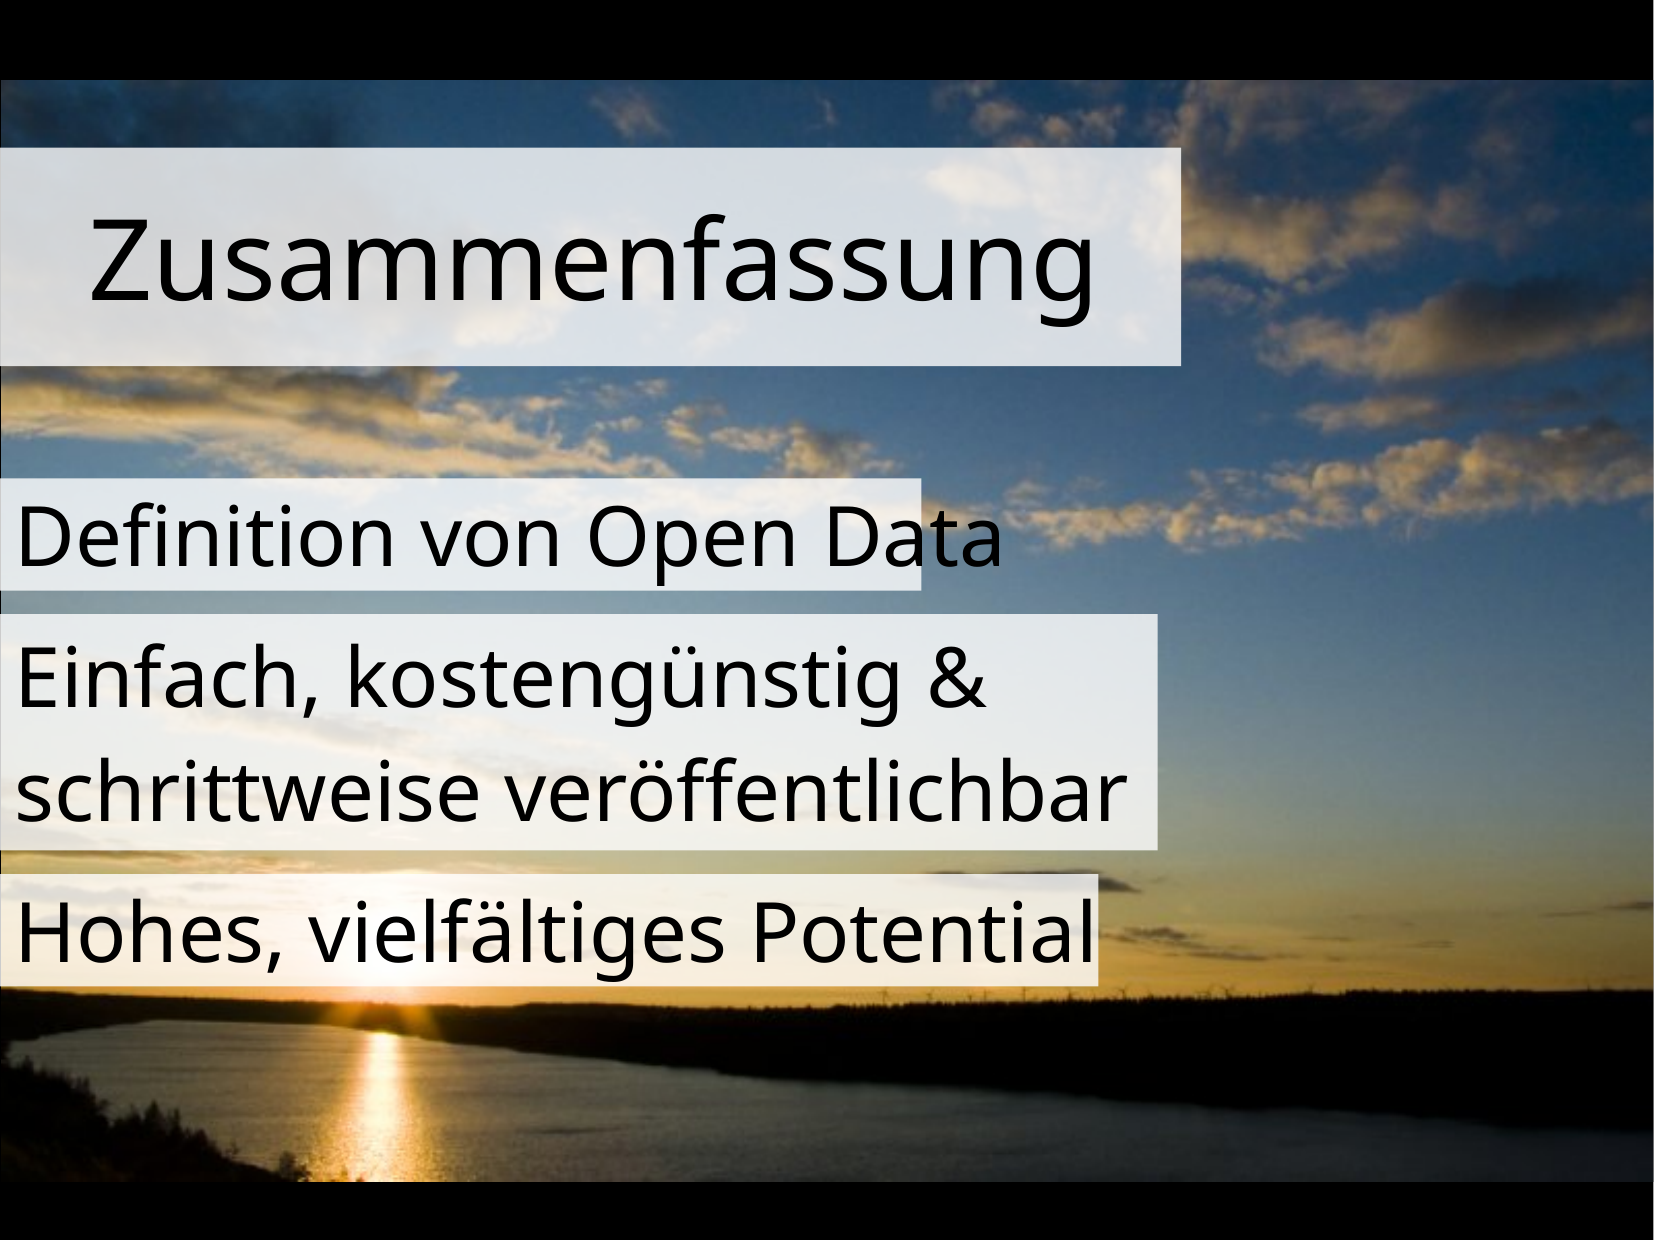

Zusammenfassung
Definition von Open Data
Einfach, kostengünstig &
schrittweise veröffentlichbar
Hohes, vielfältiges Potential